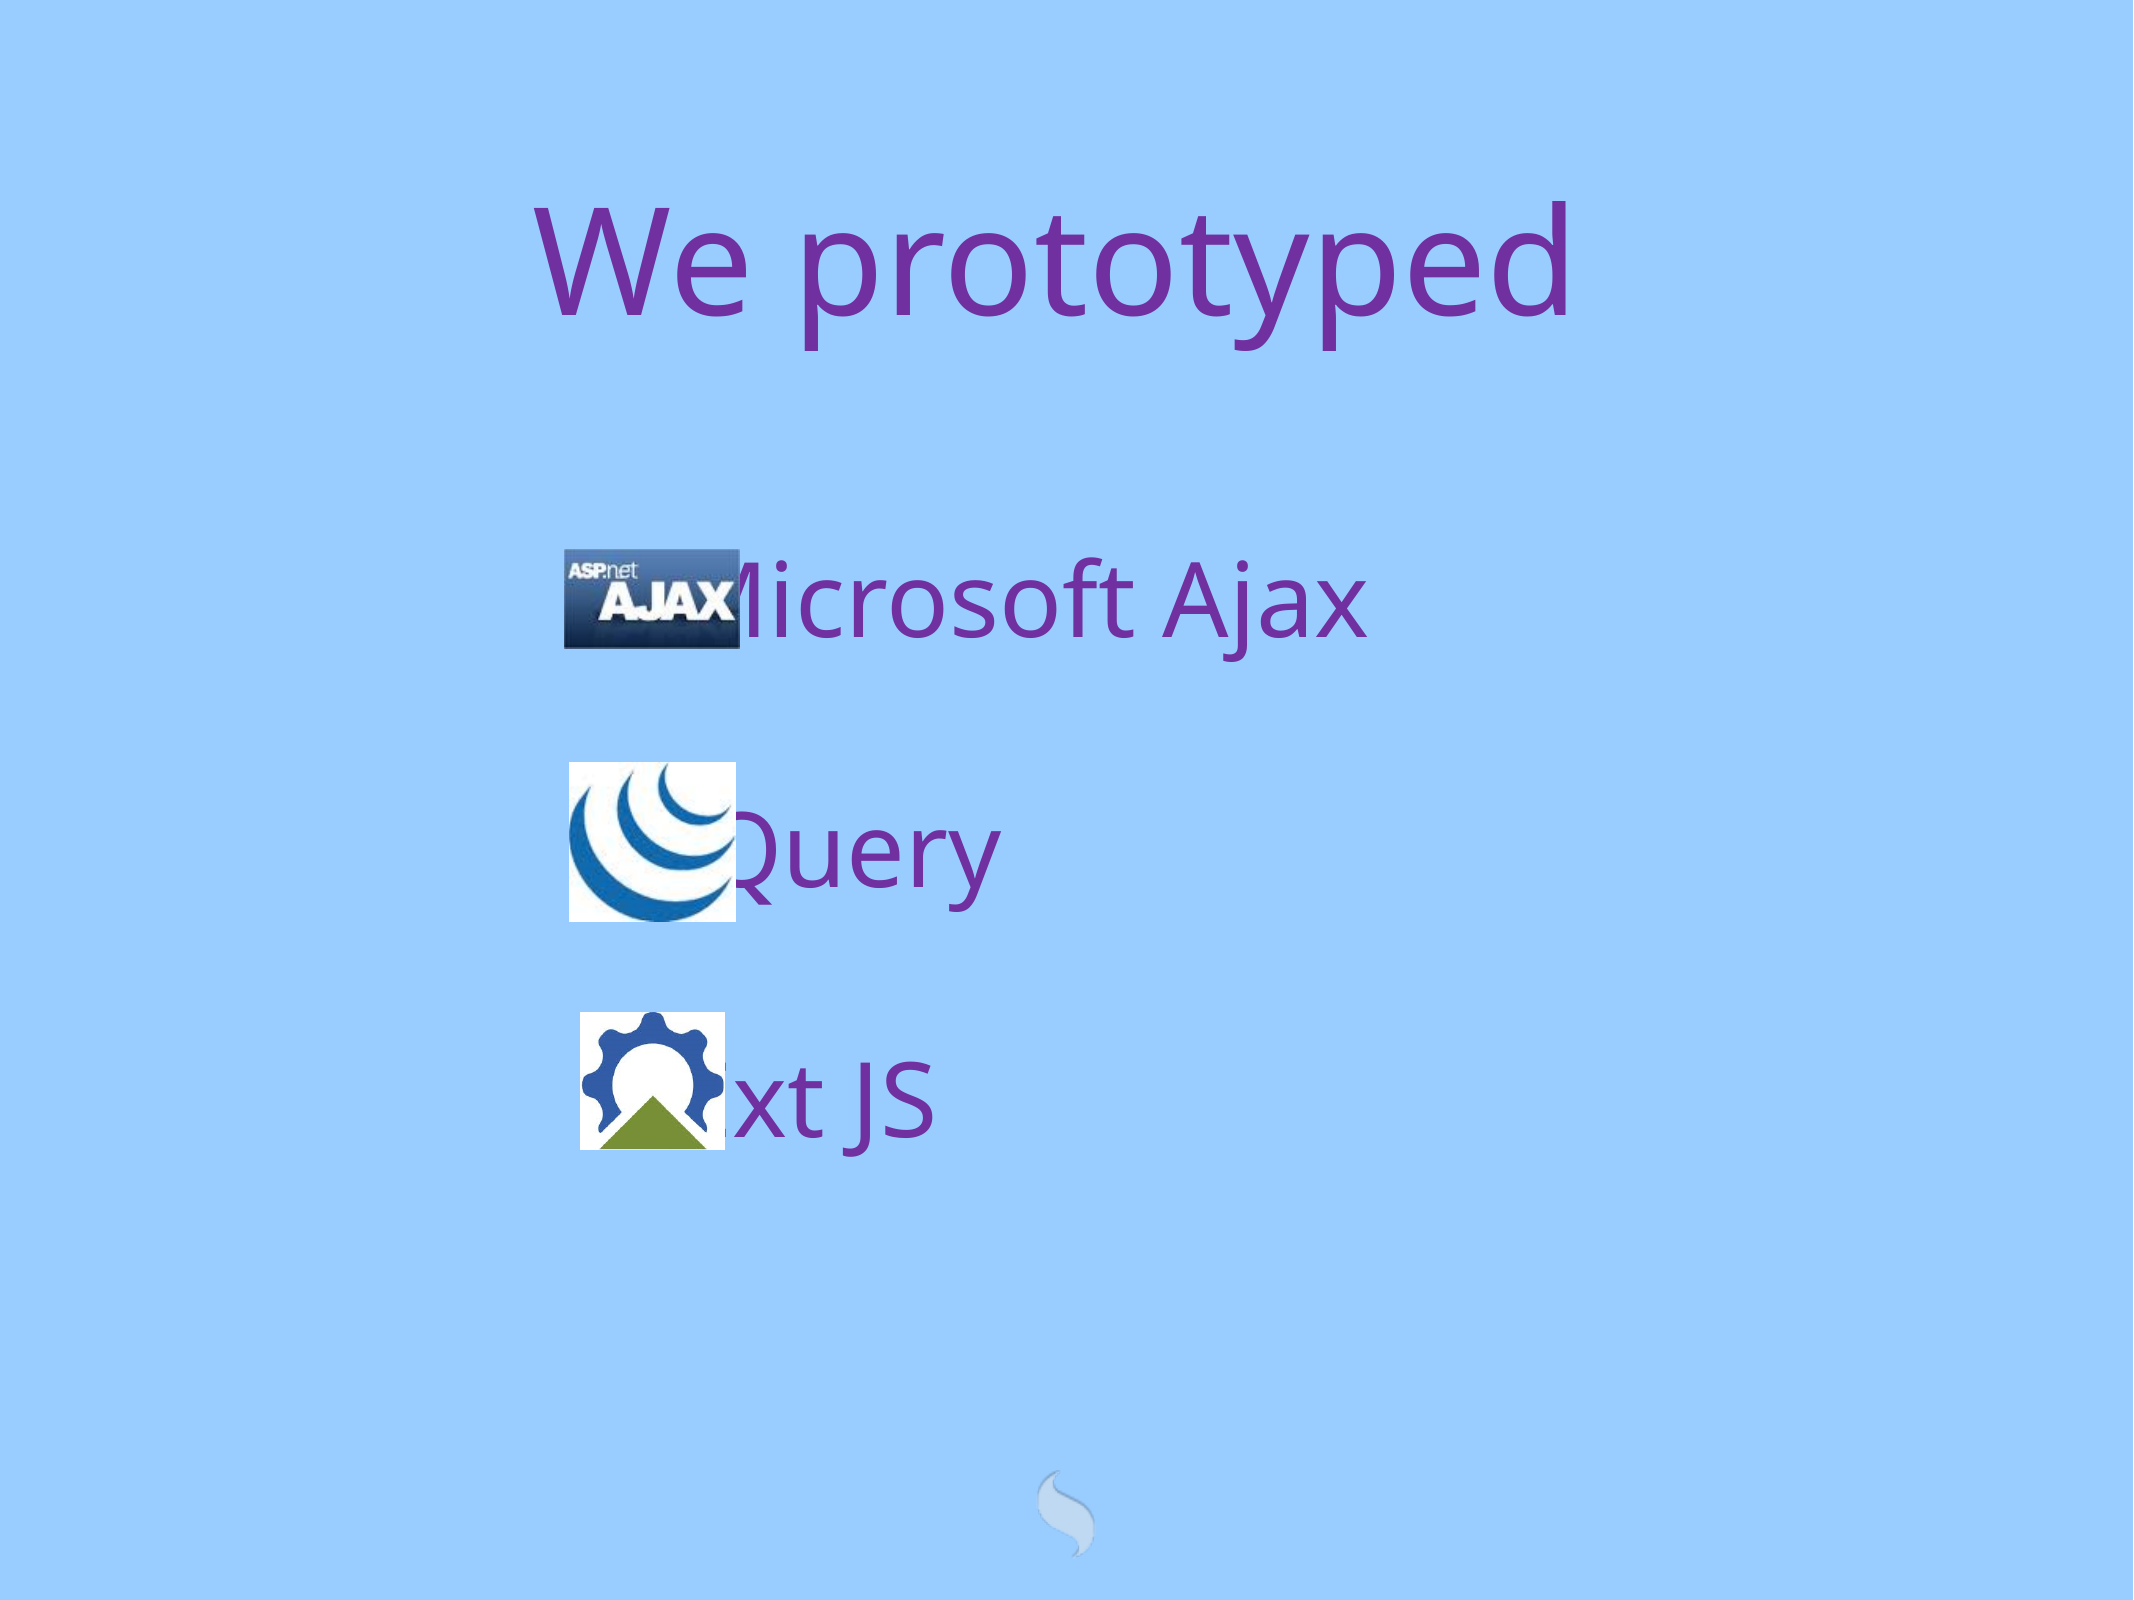

We prototyped
Microsoft Ajax
jQuery
Ext JS